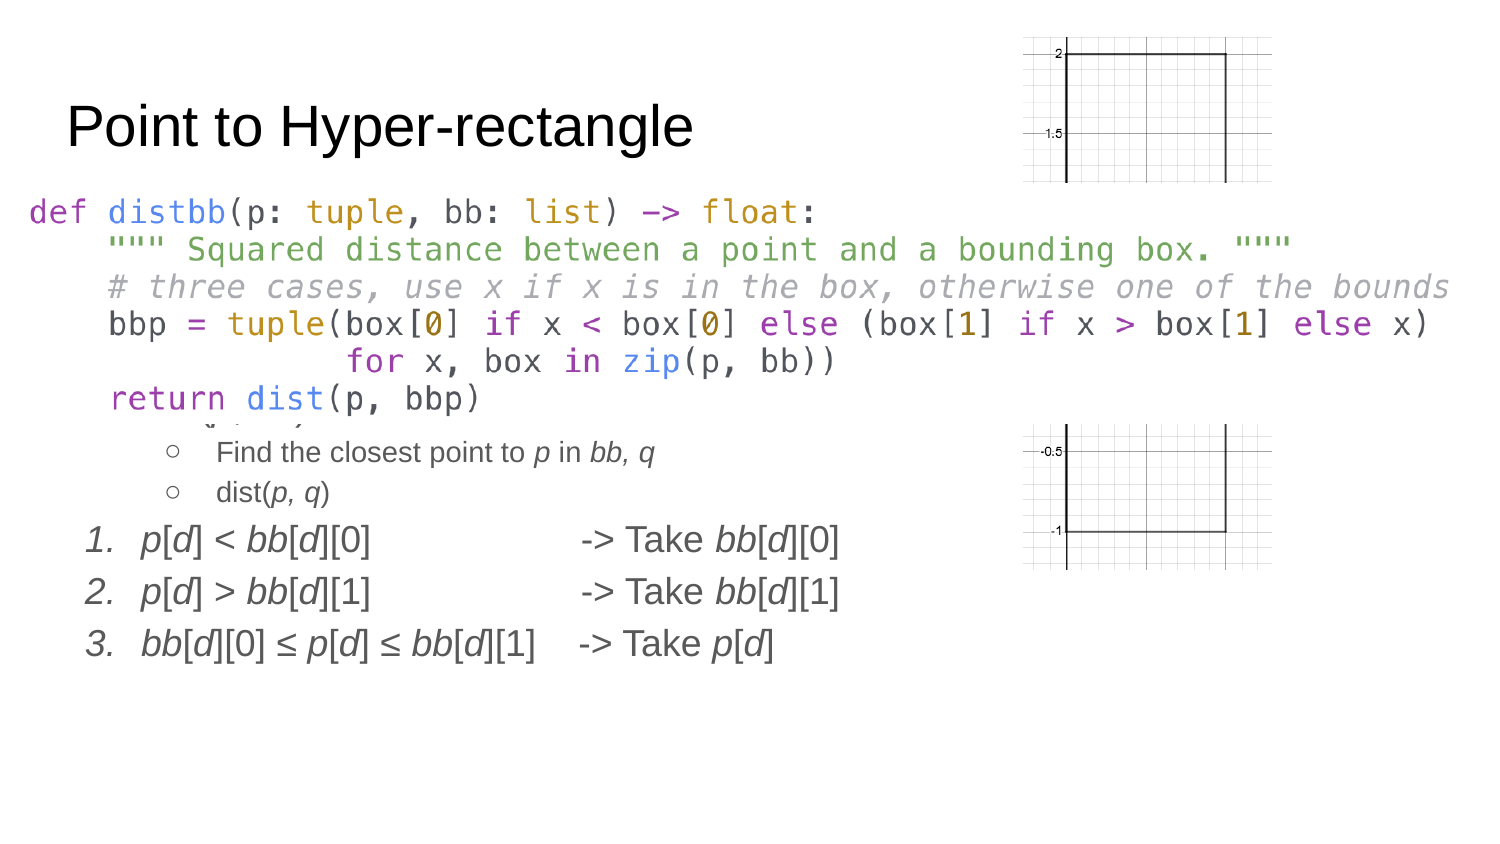

# Point to Hyper-rectangle
Let bb be the bounding box
Length is the dimensionality D
bb[d] contains the min and max along the dth dimension
[(0, 1), (-1, 2)]
dist(p, bb)?
Find the closest point to p in bb, q
dist(p, q)
p[d] < bb[d][0] -> Take bb[d][0]
p[d] > bb[d][1] -> Take bb[d][1]
bb[d][0] ≤ p[d] ≤ bb[d][1] -> Take p[d]